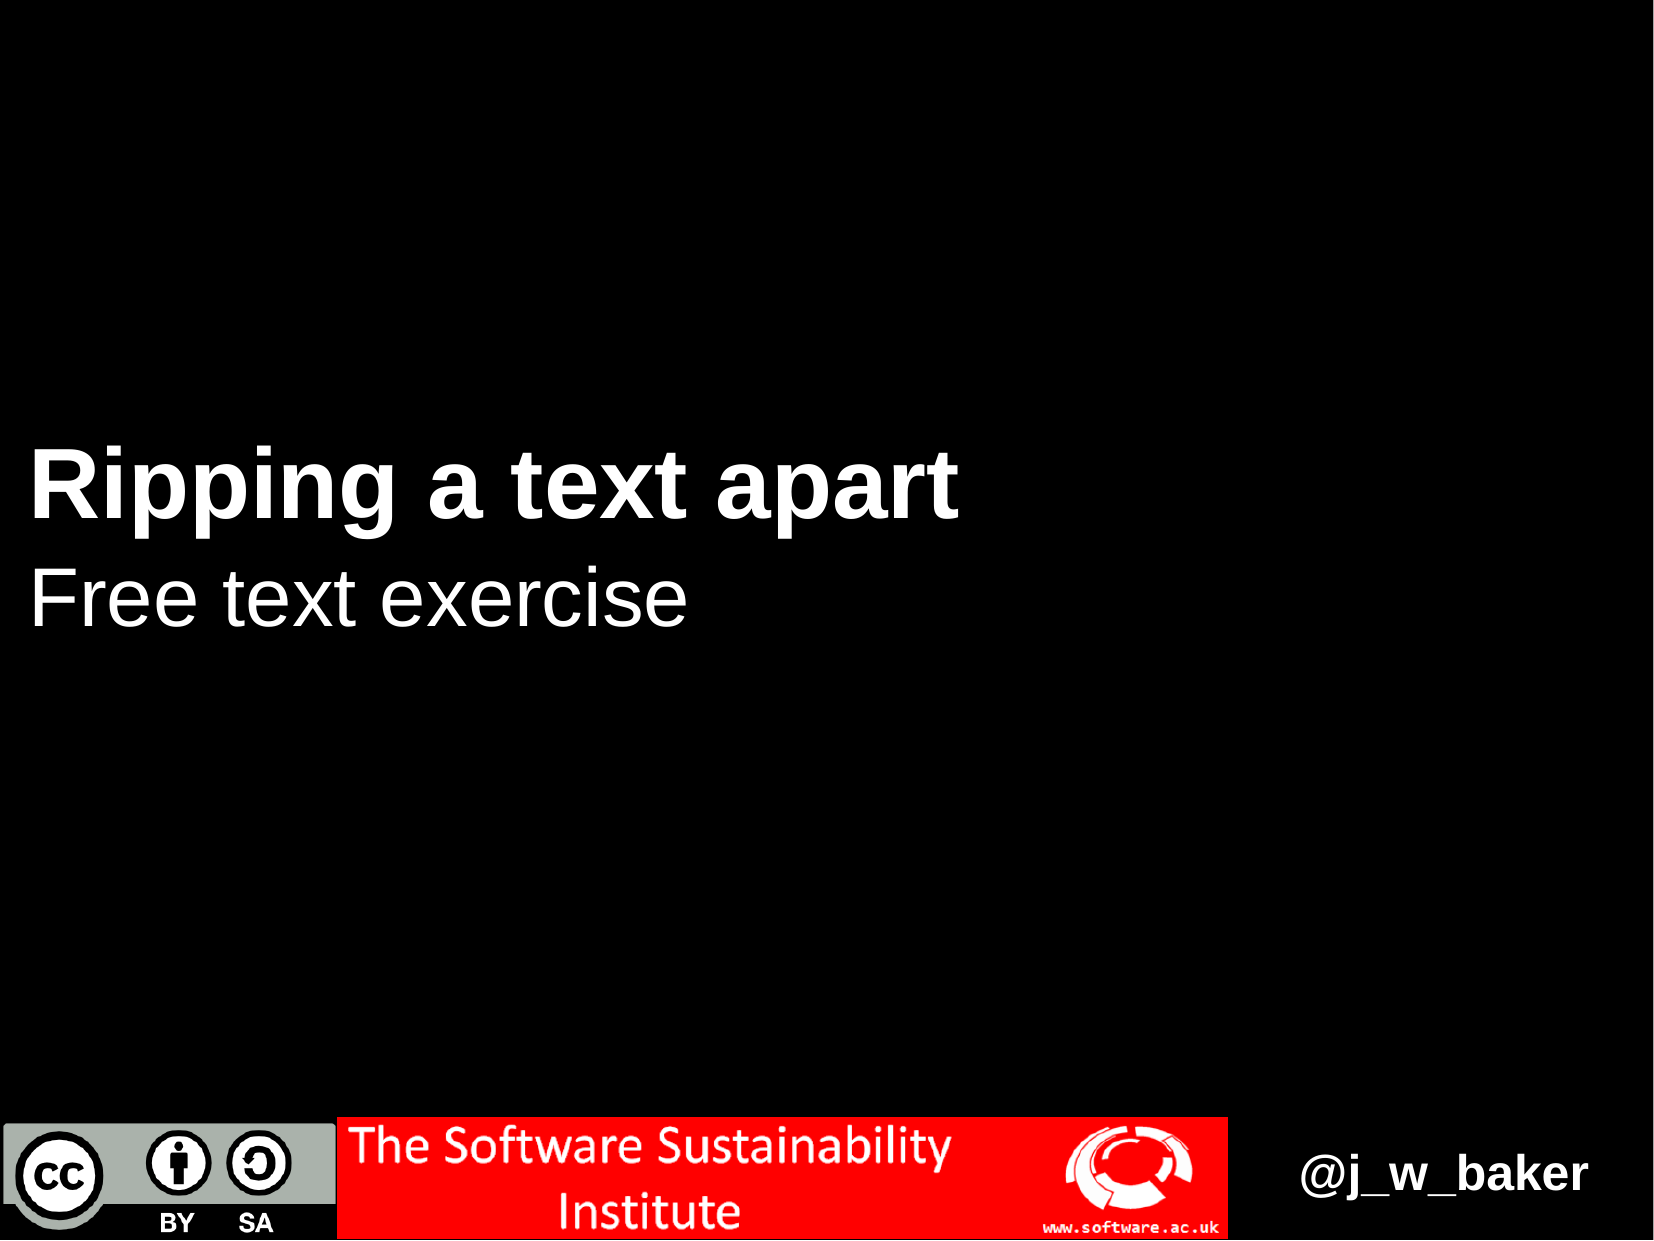

Ripping a text apart
Free text exercise
@j_w_baker